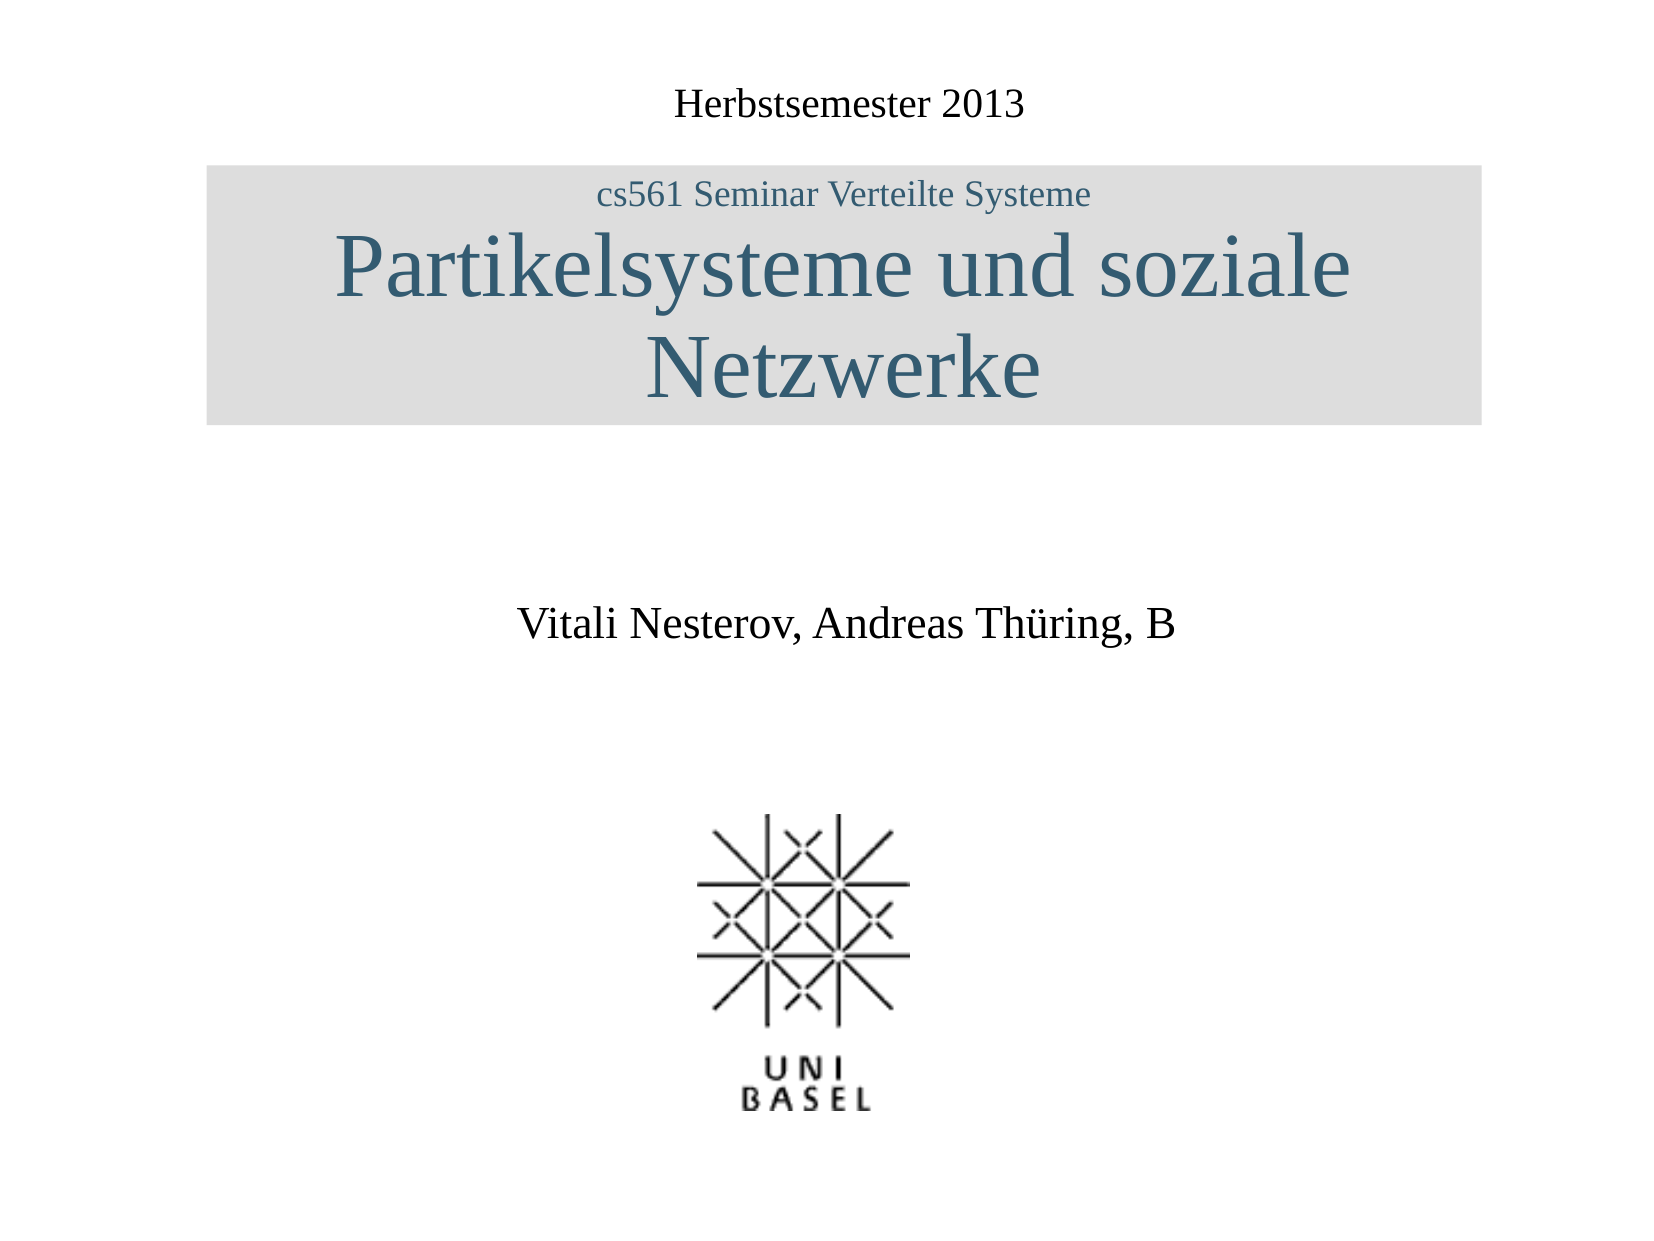

Herbstsemester 2013
# cs561 Seminar Verteilte Systeme Partikelsysteme und soziale Netzwerke
Vitali Nesterov, Andreas Thüring, B